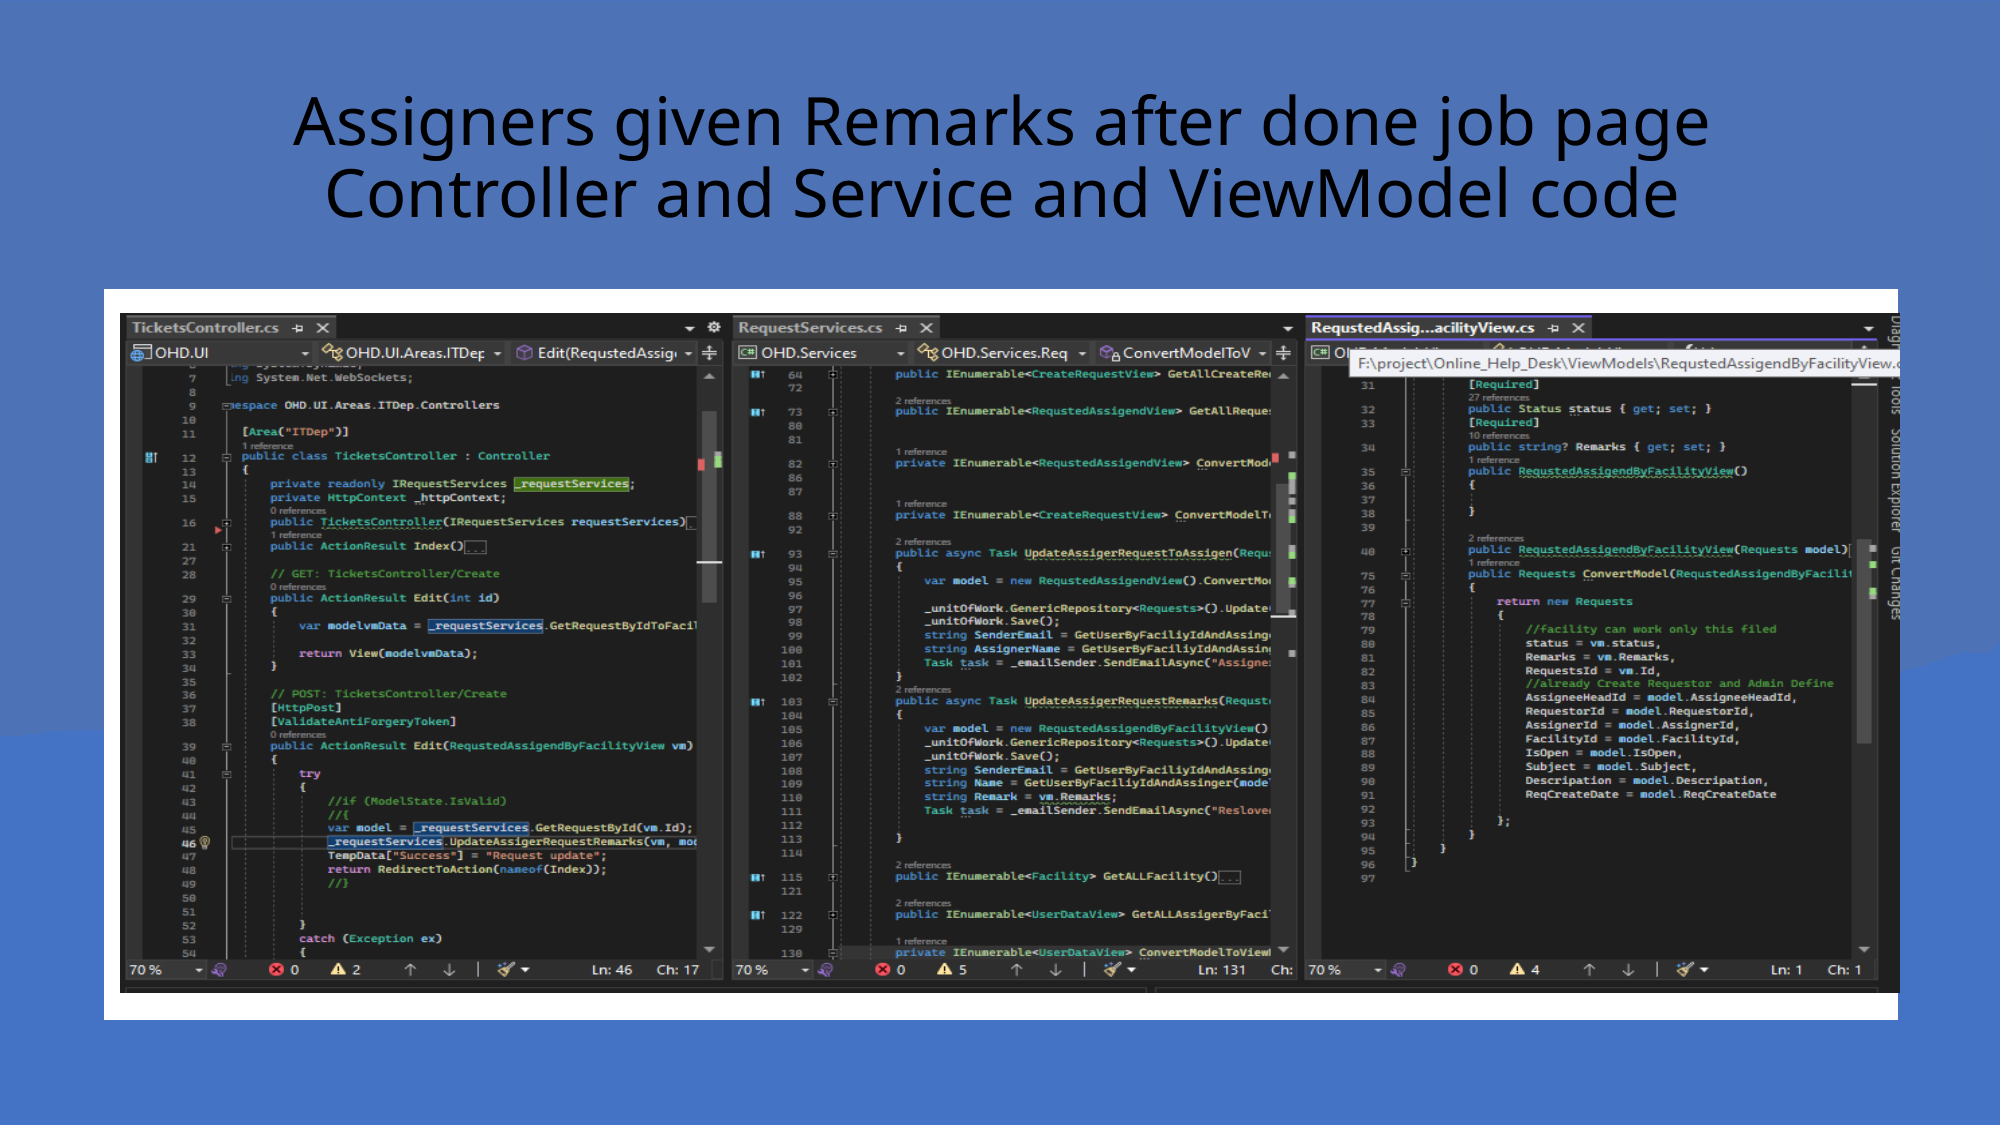

# Assigners given Remarks after done job page Controller and Service and ViewModel code